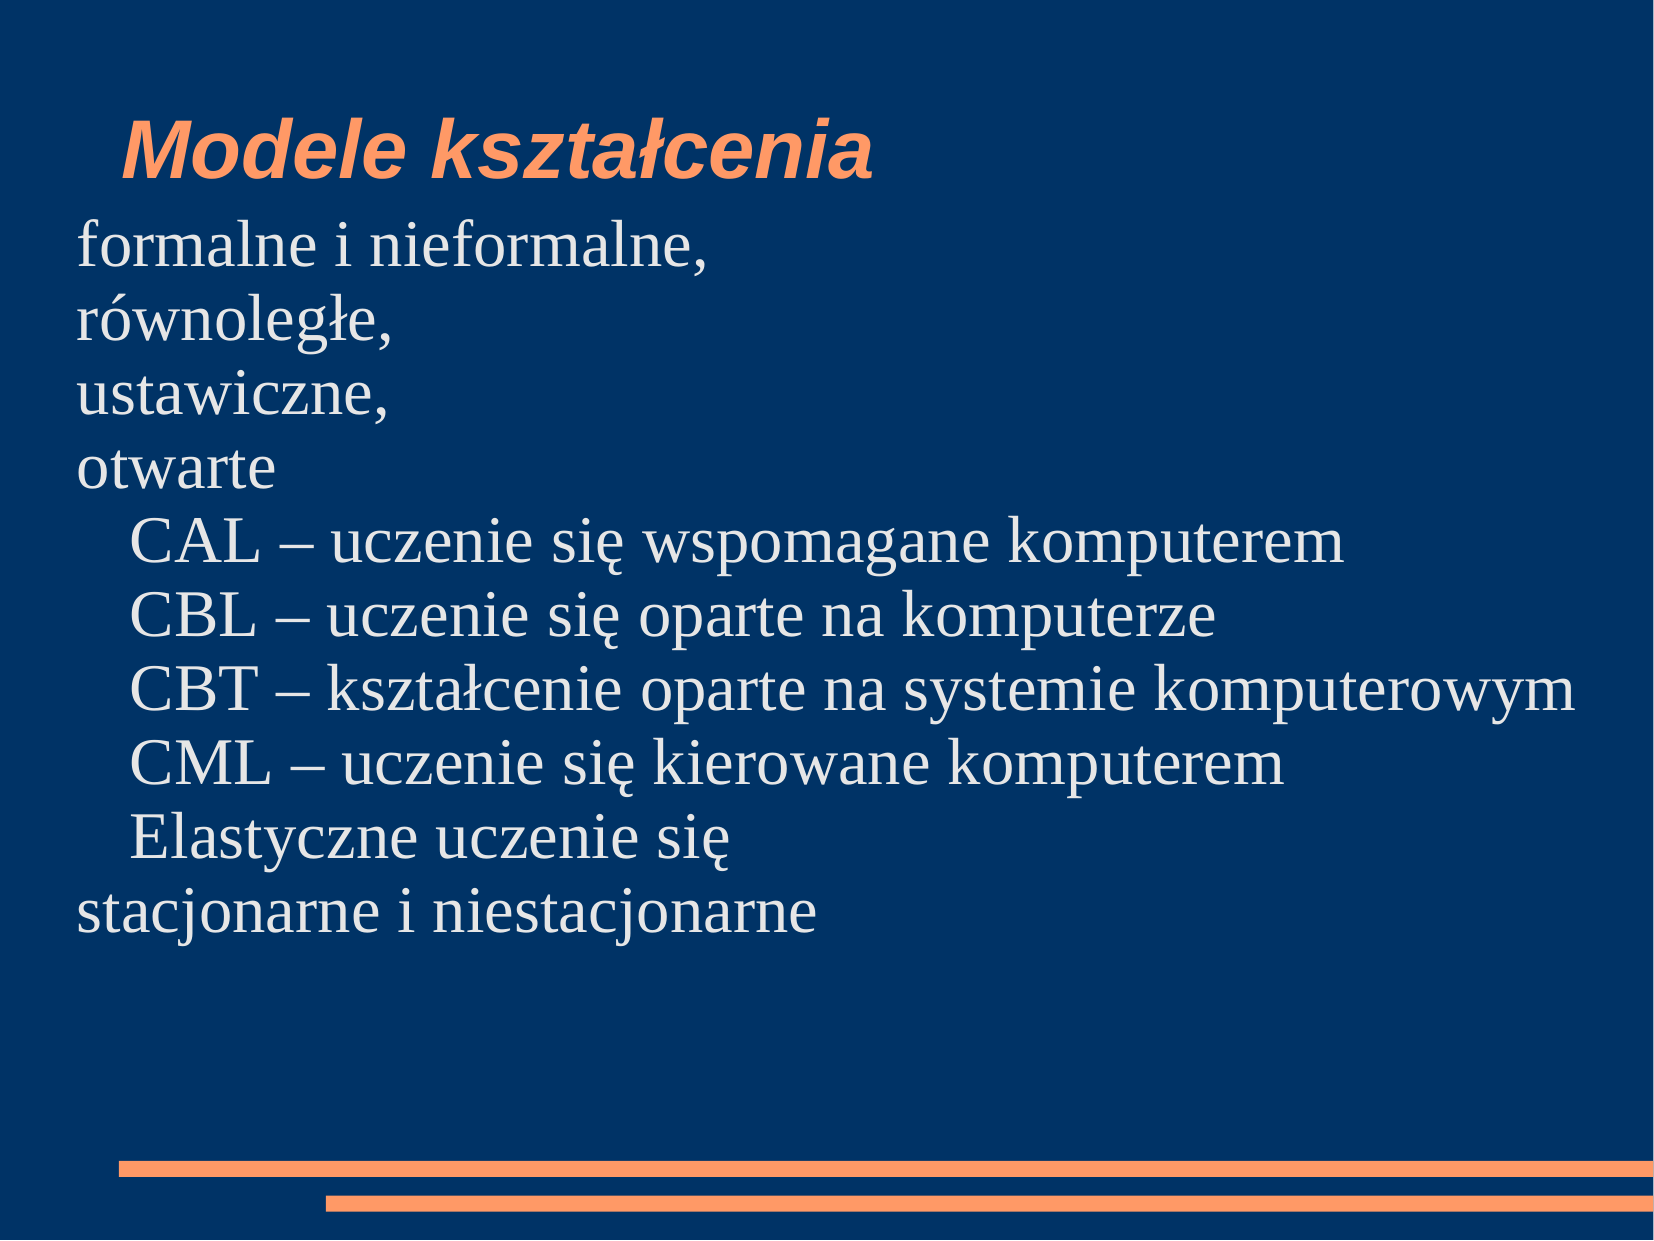

# Modele kształcenia
formalne i nieformalne,
równoległe,
ustawiczne,
otwarte
CAL – uczenie się wspomagane komputerem
CBL – uczenie się oparte na komputerze
CBT – kształcenie oparte na systemie komputerowym
CML – uczenie się kierowane komputerem
Elastyczne uczenie się
stacjonarne i niestacjonarne